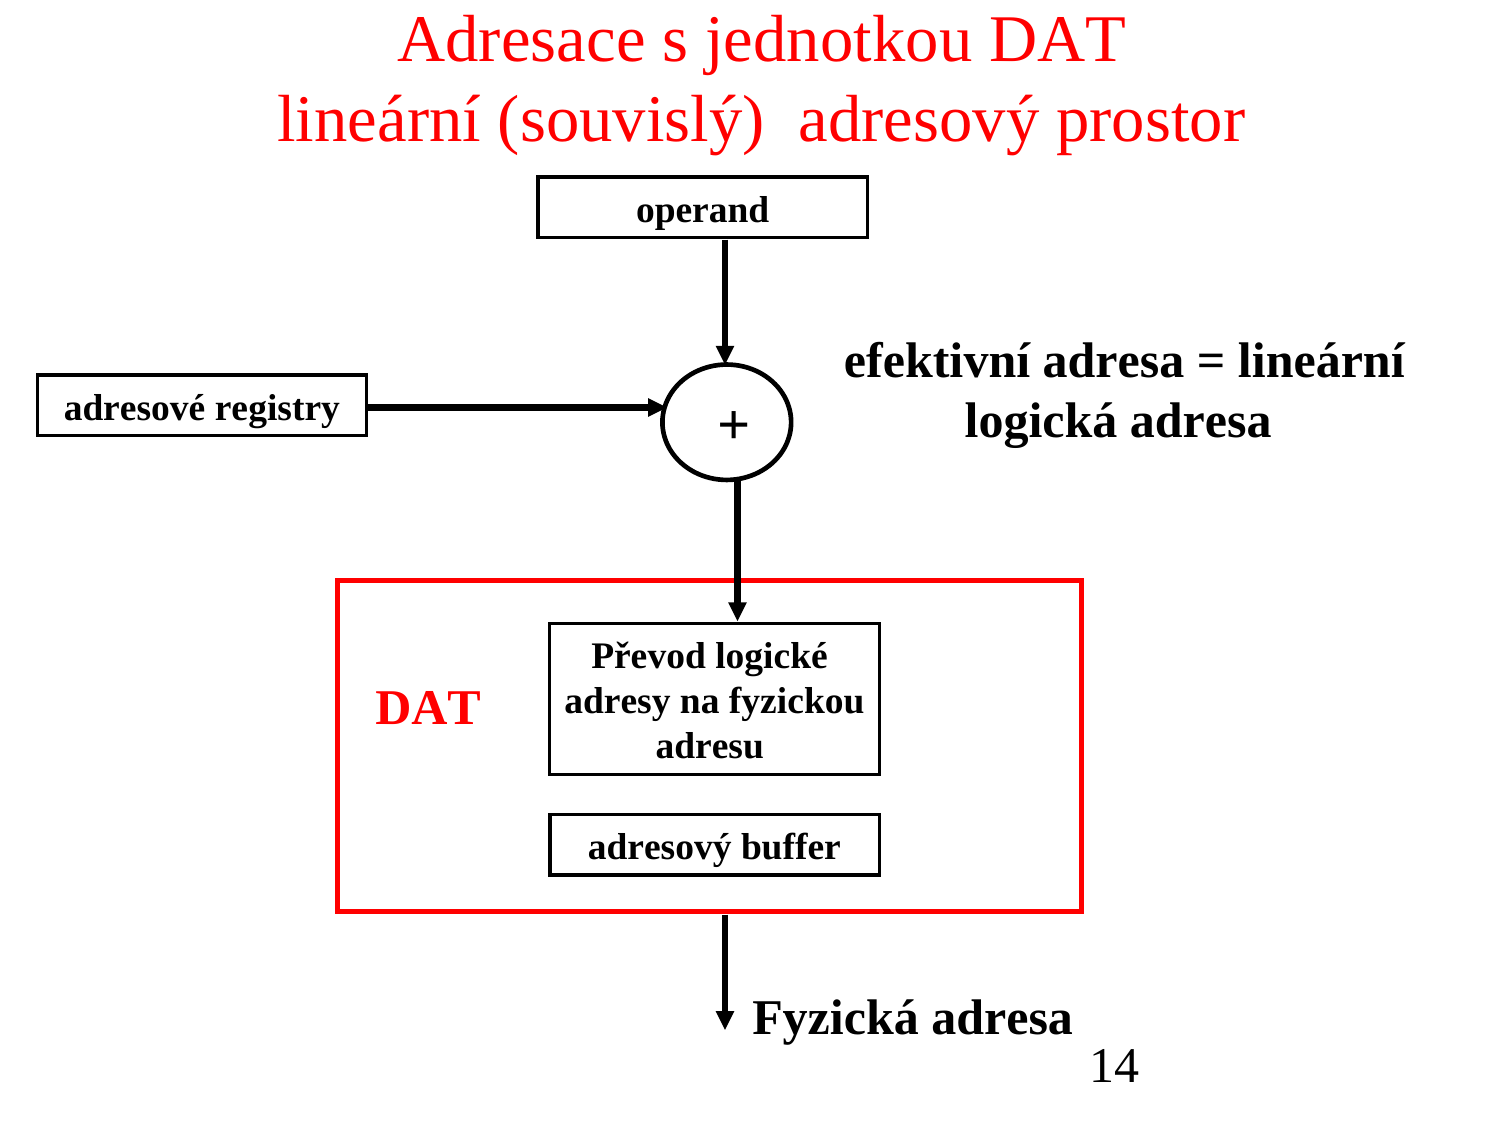

# Adresace s jednotkou DAT lineární (souvislý) adresový prostor
operand
efektivní adresa = lineární logická adresa
adresové registry
+
Převod logické
adresy na fyzickou
adresu
DAT
adresový buffer
Fyzická adresa
14